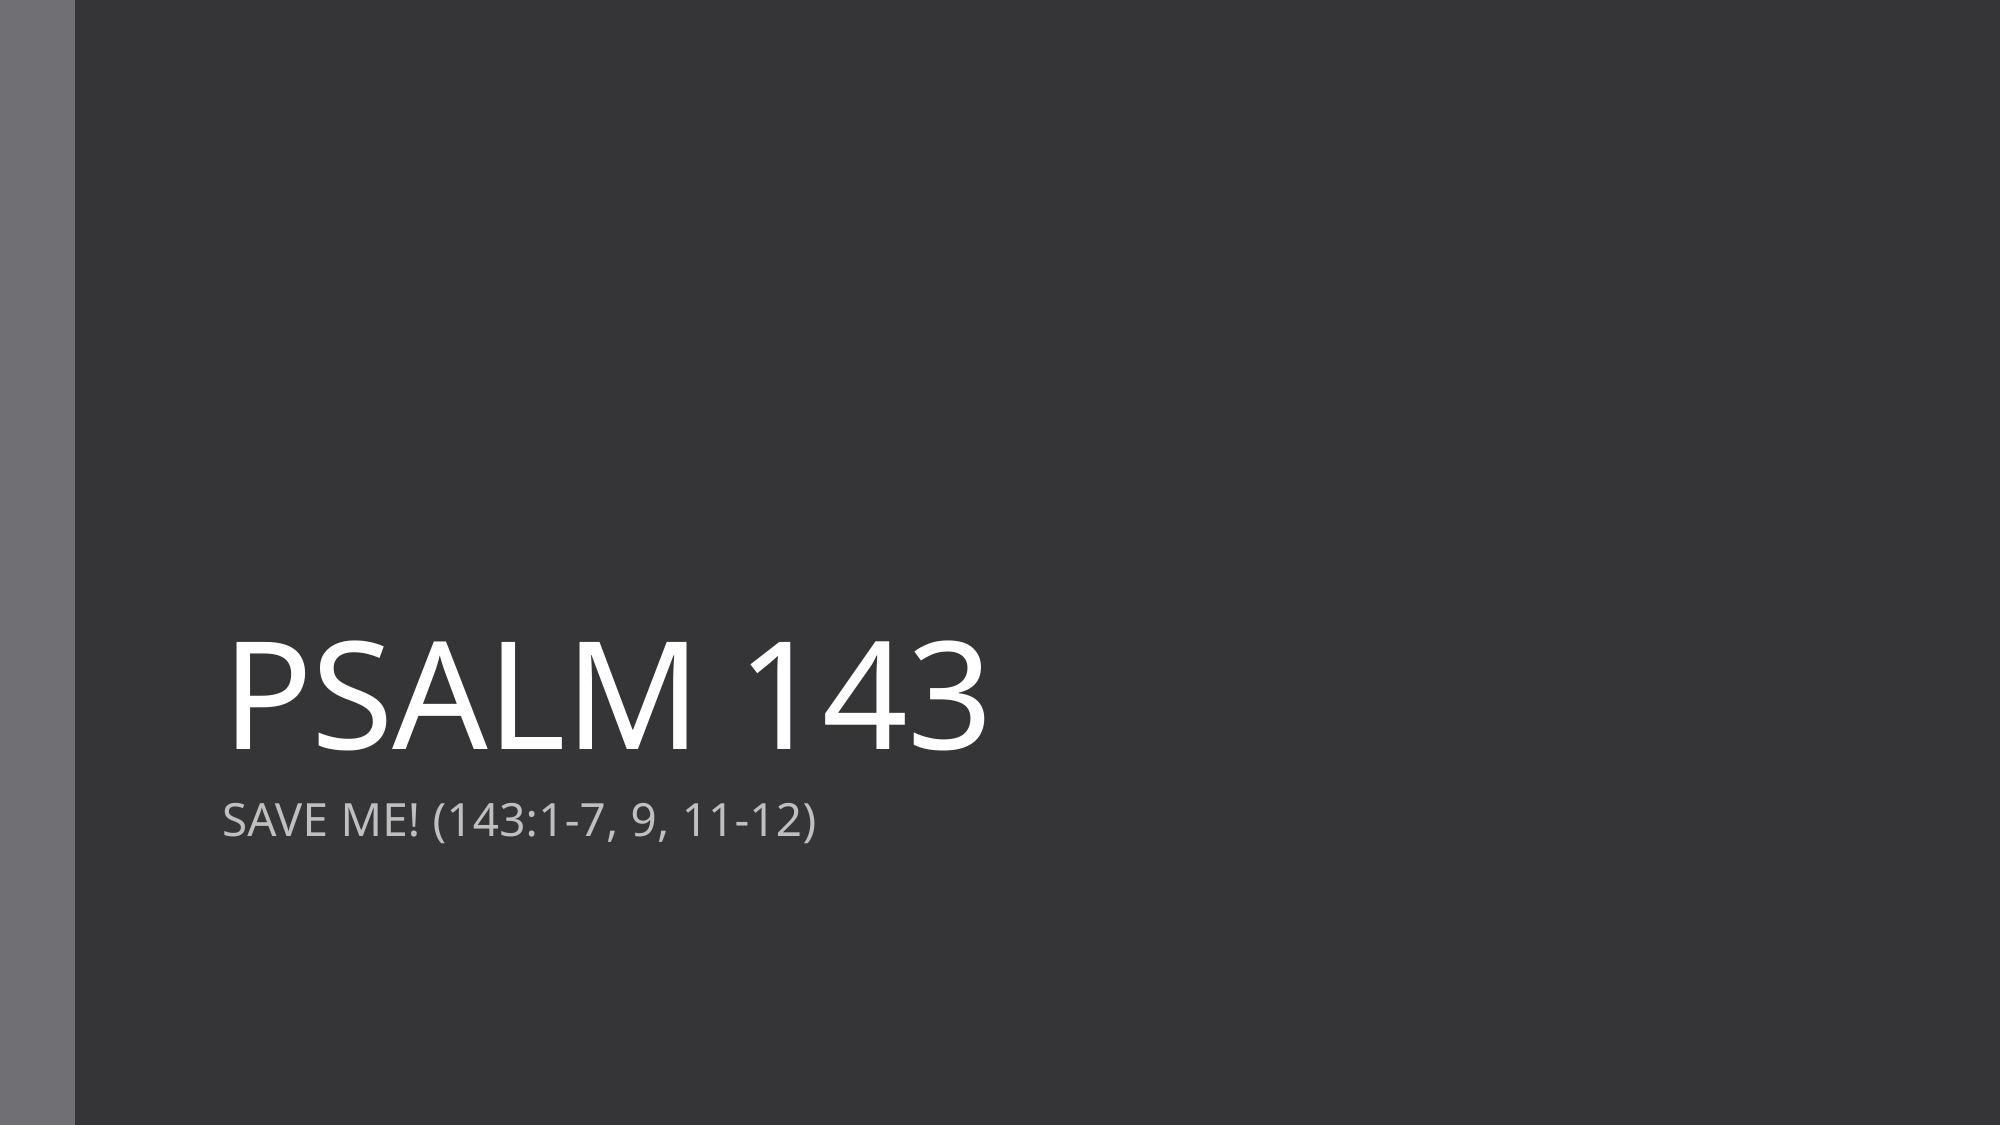

# PSALM 143
SAVE ME! (143:1-7, 9, 11-12)